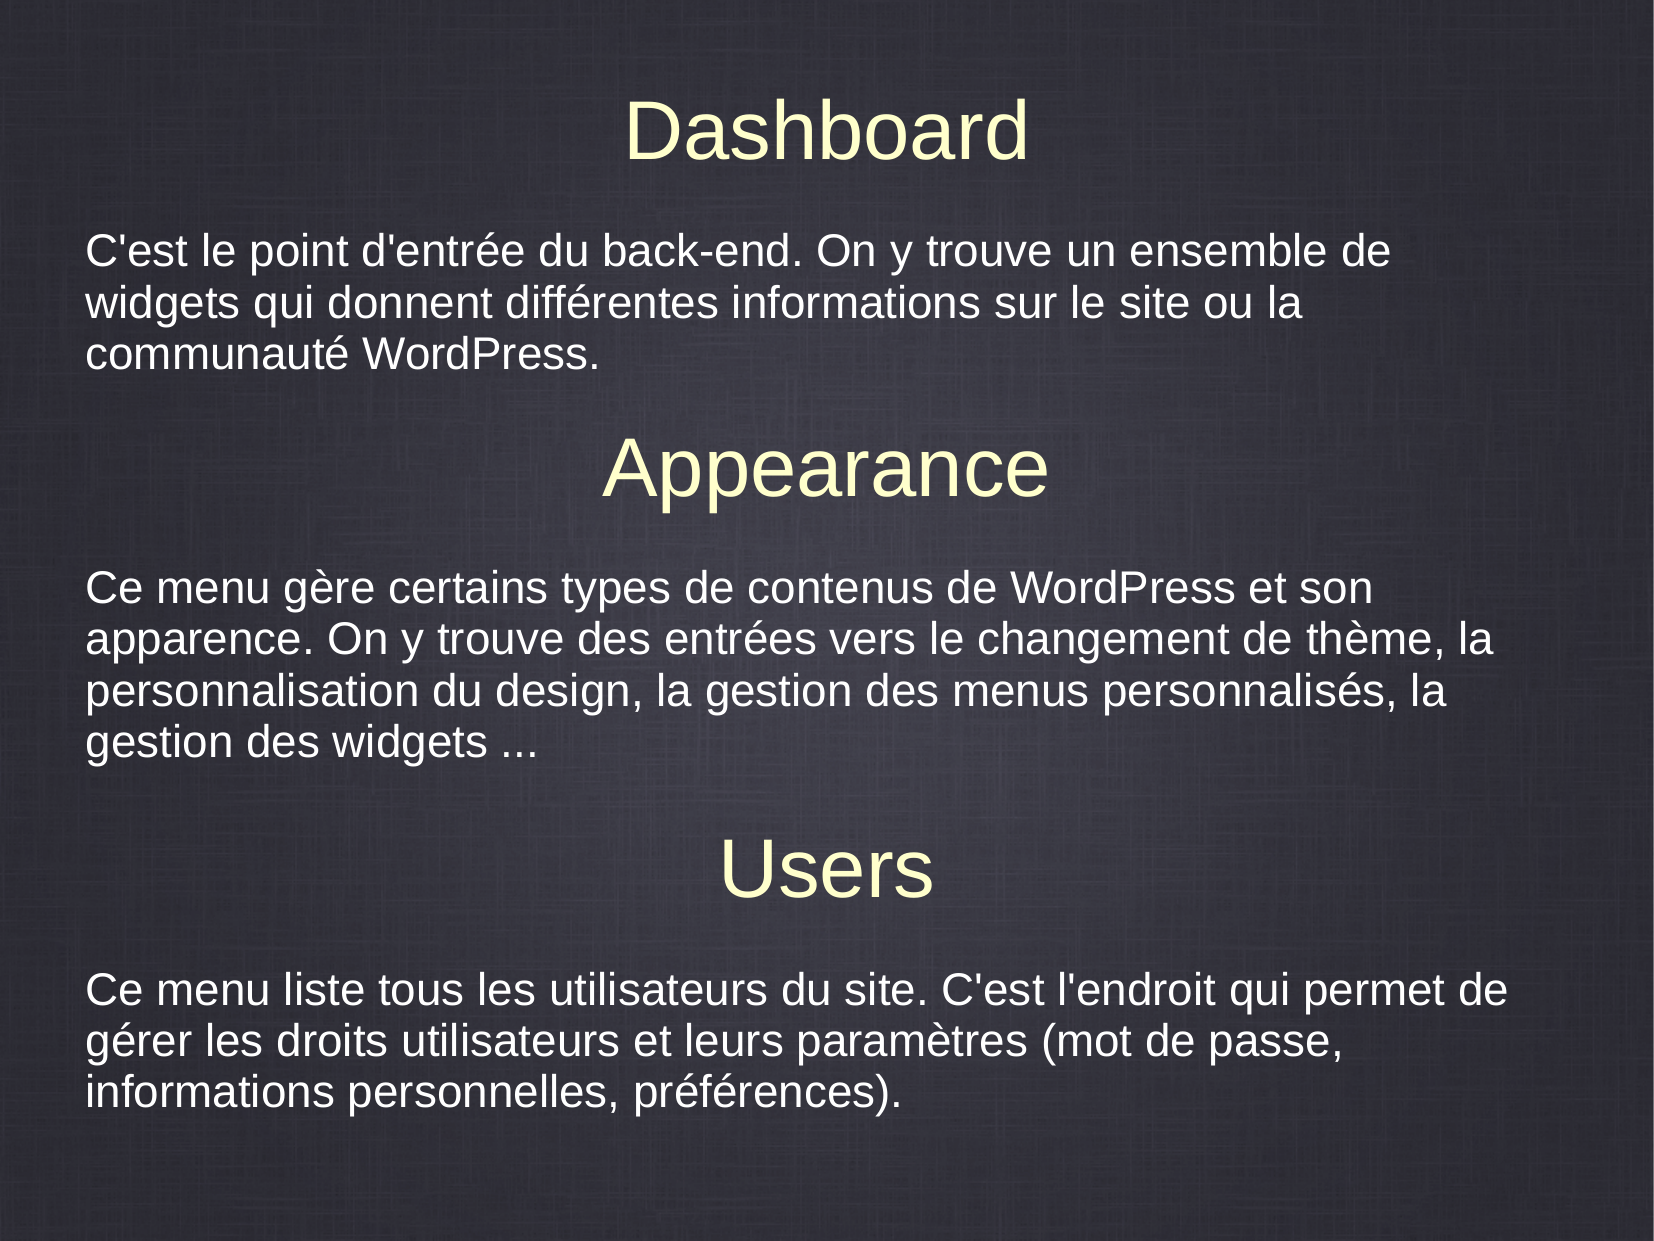

Dashboard
C'est le point d'entrée du back-end. On y trouve un ensemble de widgets qui donnent différentes informations sur le site ou la communauté WordPress.
Appearance
Ce menu gère certains types de contenus de WordPress et son apparence. On y trouve des entrées vers le changement de thème, la personnalisation du design, la gestion des menus personnalisés, la gestion des widgets ...
Users
Ce menu liste tous les utilisateurs du site. C'est l'endroit qui permet de gérer les droits utilisateurs et leurs paramètres (mot de passe, informations personnelles, préférences).